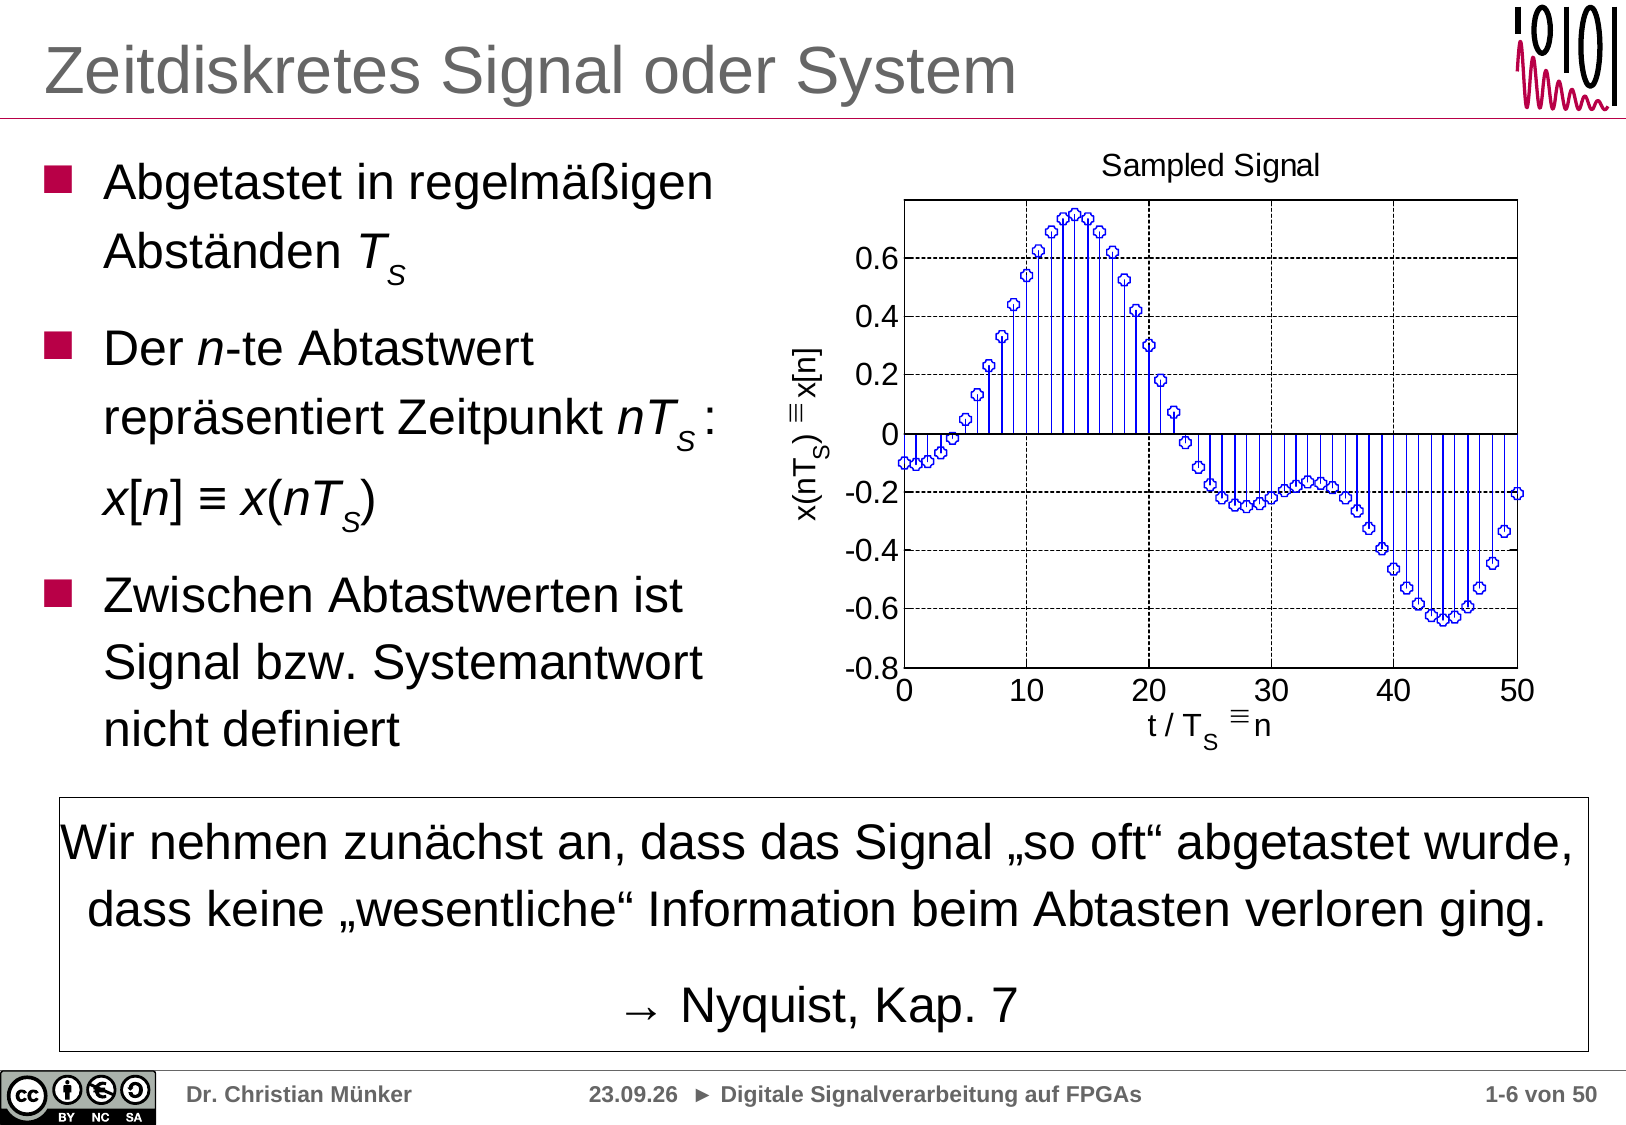

# Zeitdiskretes Signal oder System
Abgetastet in regelmäßigen Abständen TS
Der n-te Abtastwert repräsentiert Zeitpunkt nTS :
x[n] ≡ x(nTS)
Zwischen Abtastwerten ist Signal bzw. Systemantwort nicht definiert
Wir nehmen zunächst an, dass das Signal „so oft“ abgetastet wurde, dass keine „wesentliche“ Information beim Abtasten verloren ging.
→ Nyquist, Kap. 7